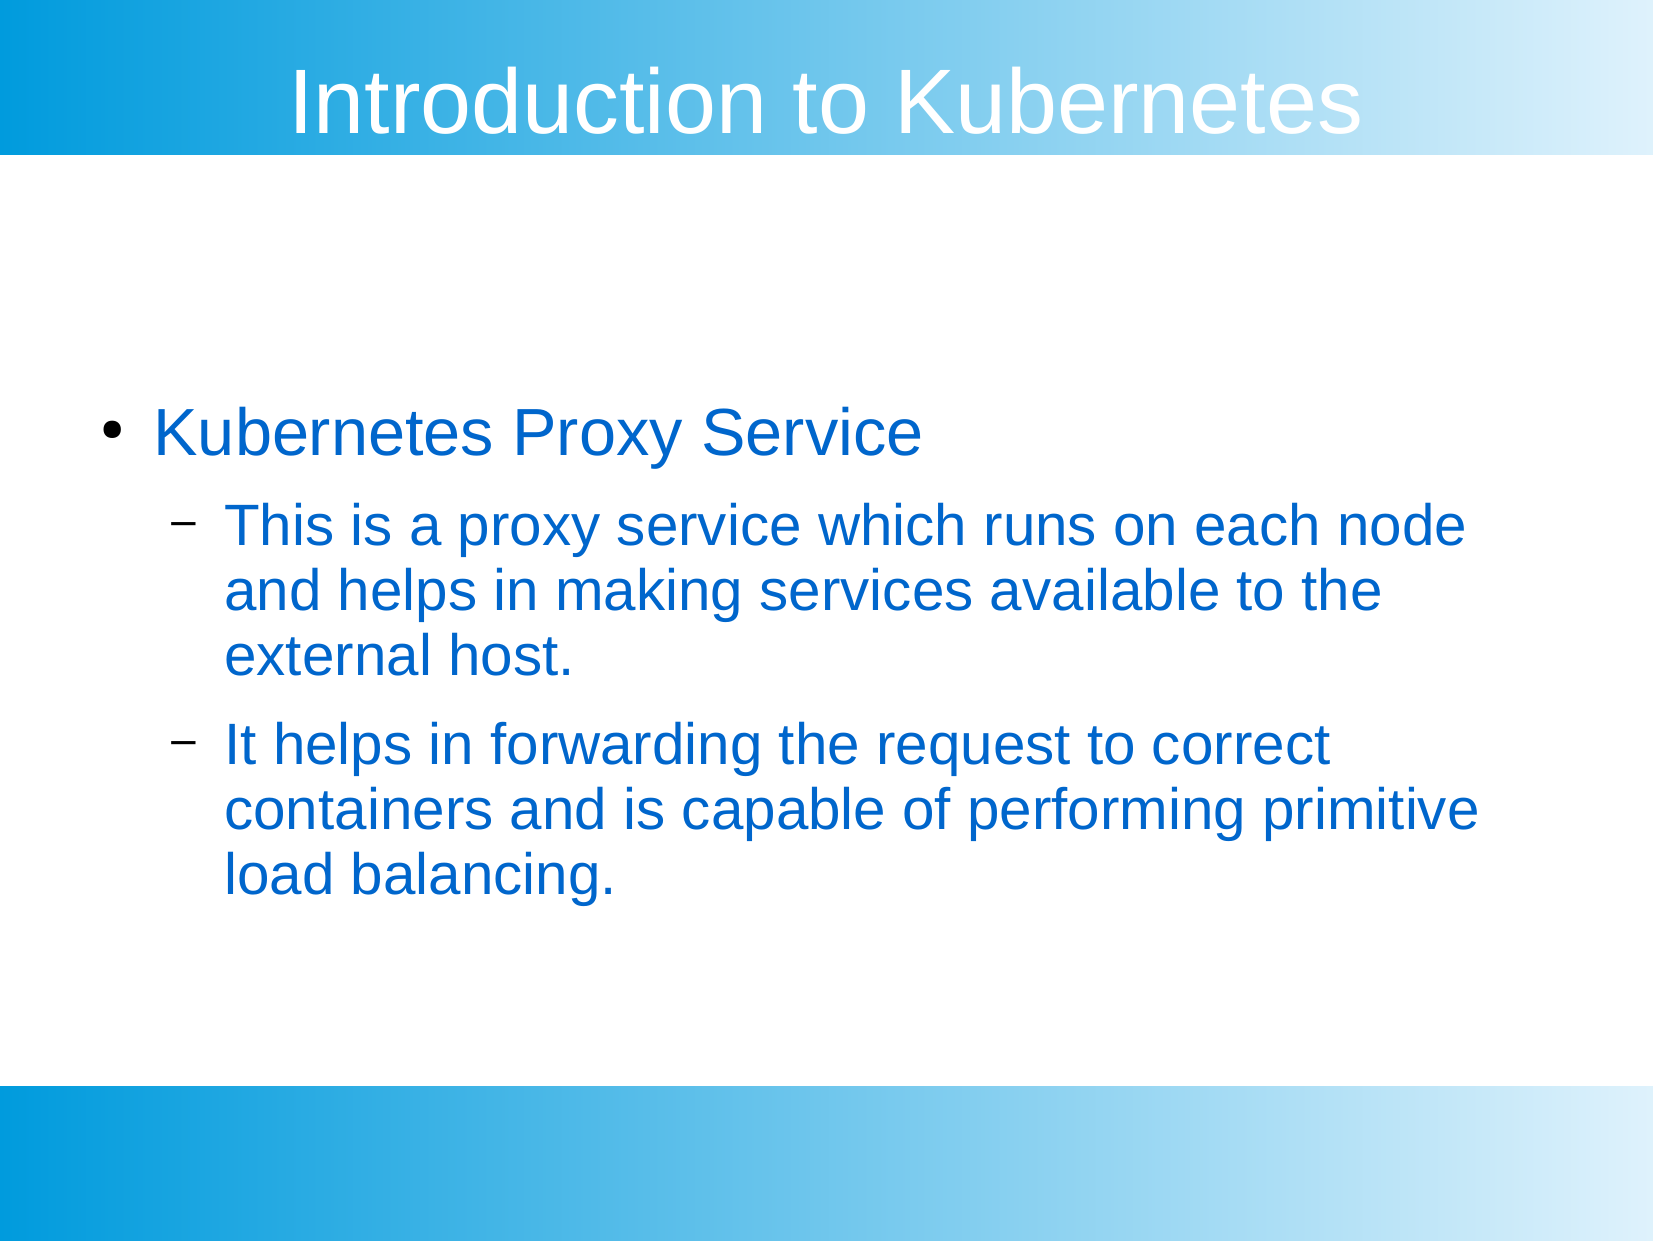

# Introduction to Kubernetes
Kubernetes Proxy Service
This is a proxy service which runs on each node and helps in making services available to the external host.
It helps in forwarding the request to correct containers and is capable of performing primitive load balancing.